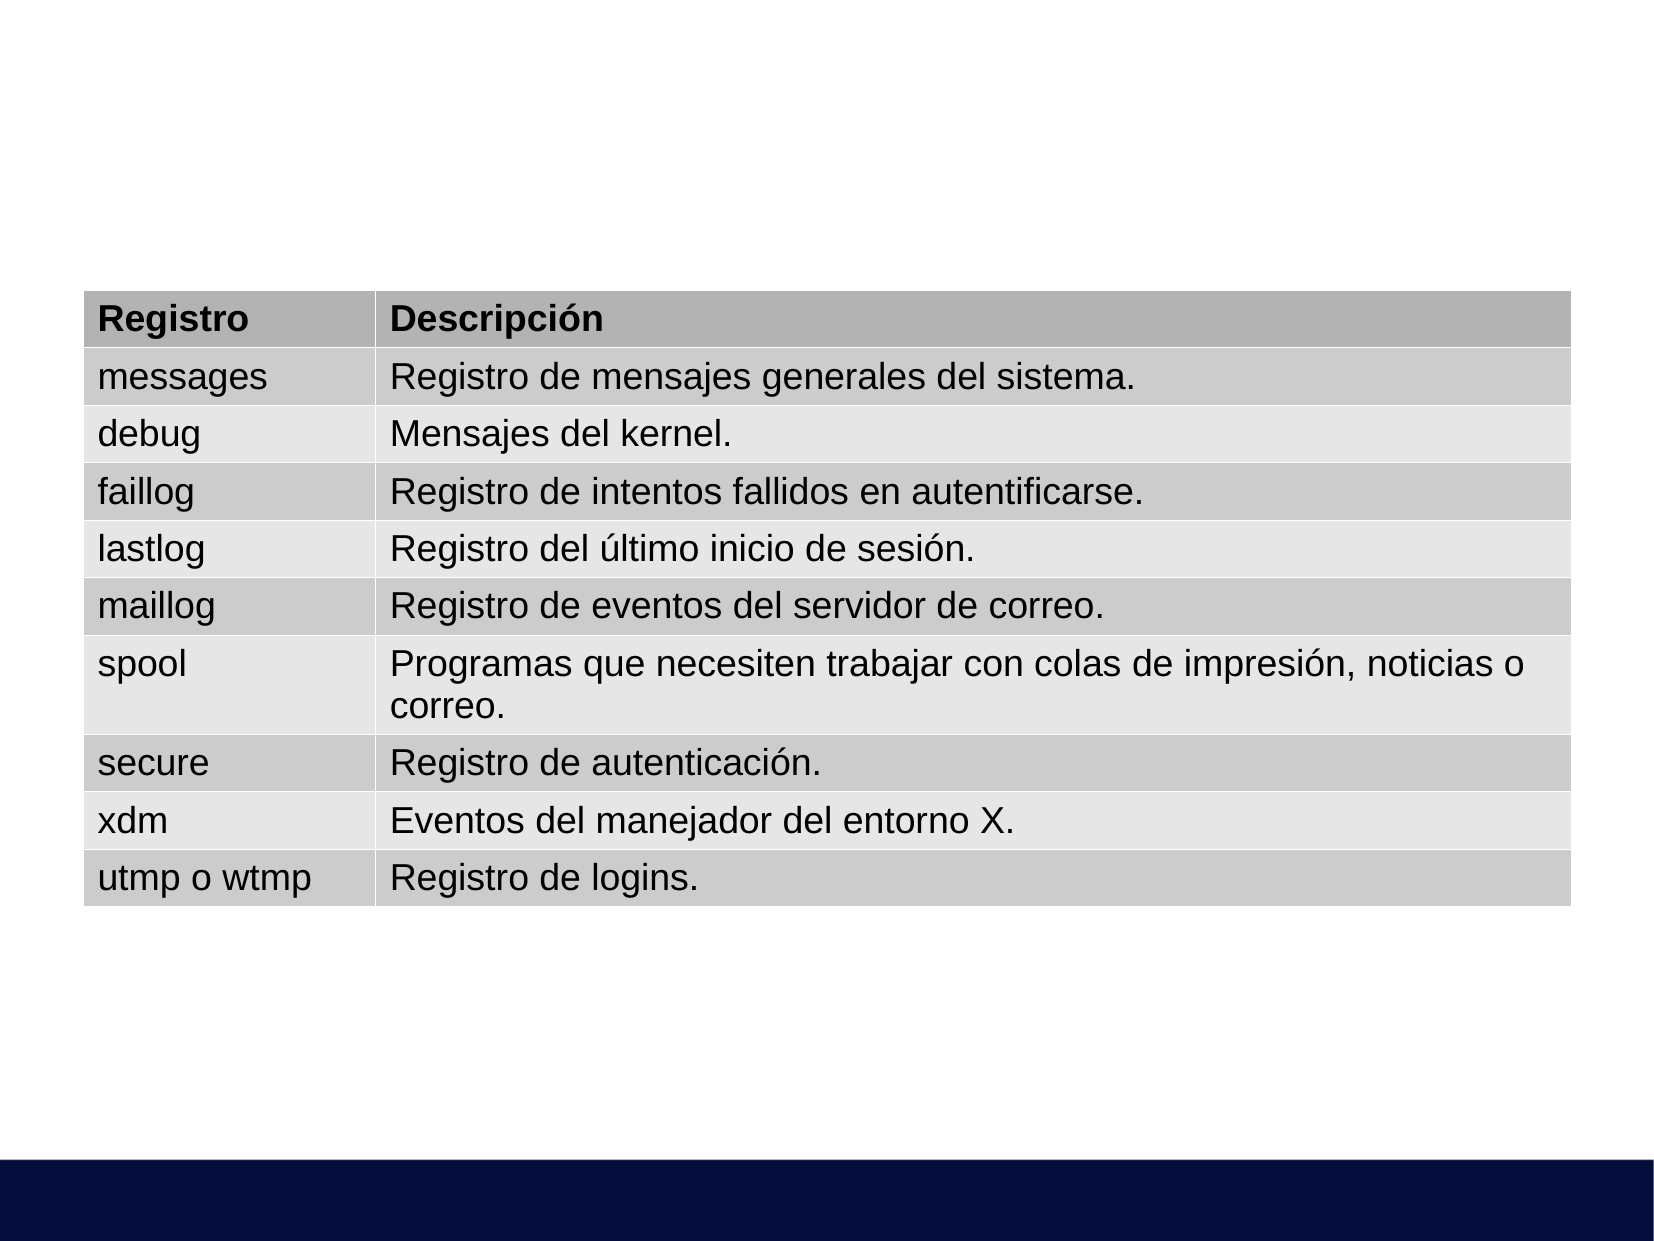

# Logs del sistema.
| Registro | Descripción |
| --- | --- |
| messages | Registro de mensajes generales del sistema. |
| debug | Mensajes del kernel. |
| faillog | Registro de intentos fallidos en autentificarse. |
| lastlog | Registro del último inicio de sesión. |
| maillog | Registro de eventos del servidor de correo. |
| spool | Programas que necesiten trabajar con colas de impresión, noticias o correo. |
| secure | Registro de autenticación. |
| xdm | Eventos del manejador del entorno X. |
| utmp o wtmp | Registro de logins. |